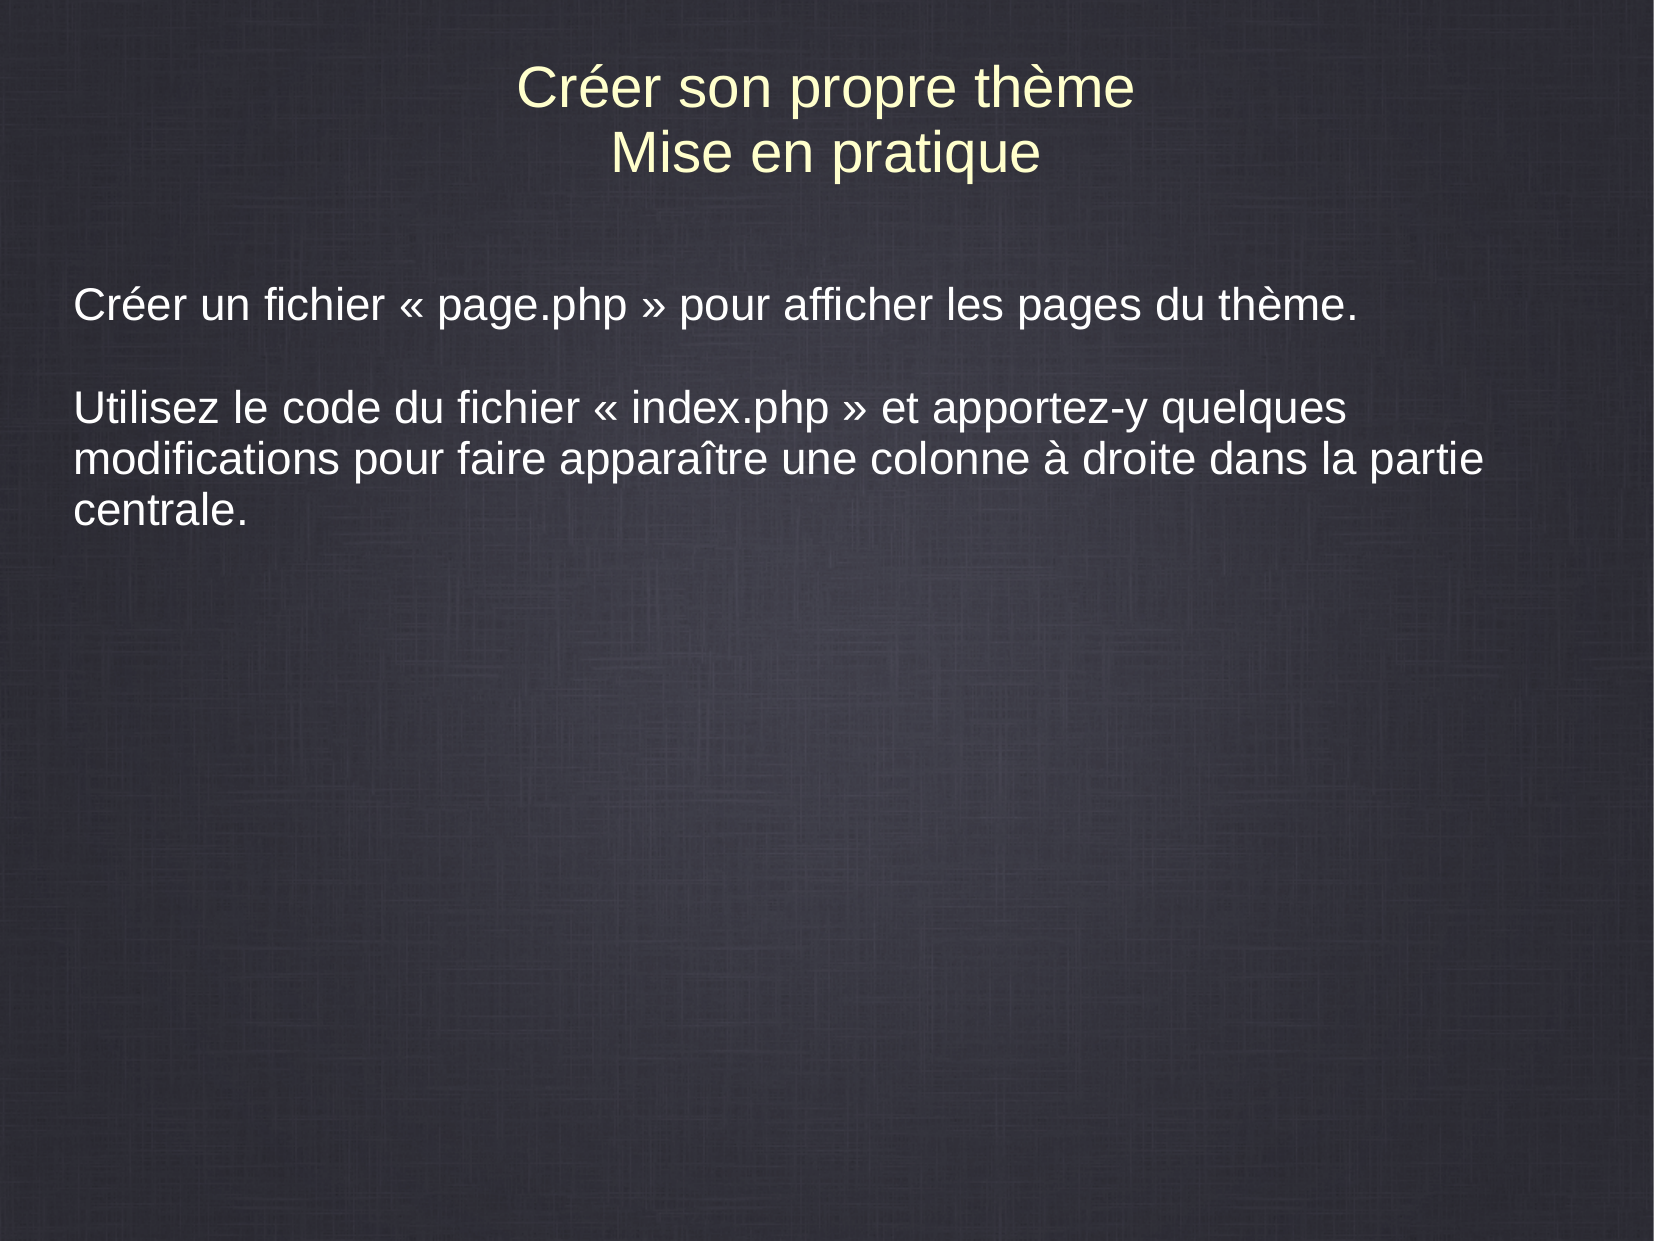

Créer son propre thème
Mise en pratique
Créer un fichier « page.php » pour afficher les pages du thème.
Utilisez le code du fichier « index.php » et apportez-y quelques modifications pour faire apparaître une colonne à droite dans la partie centrale.